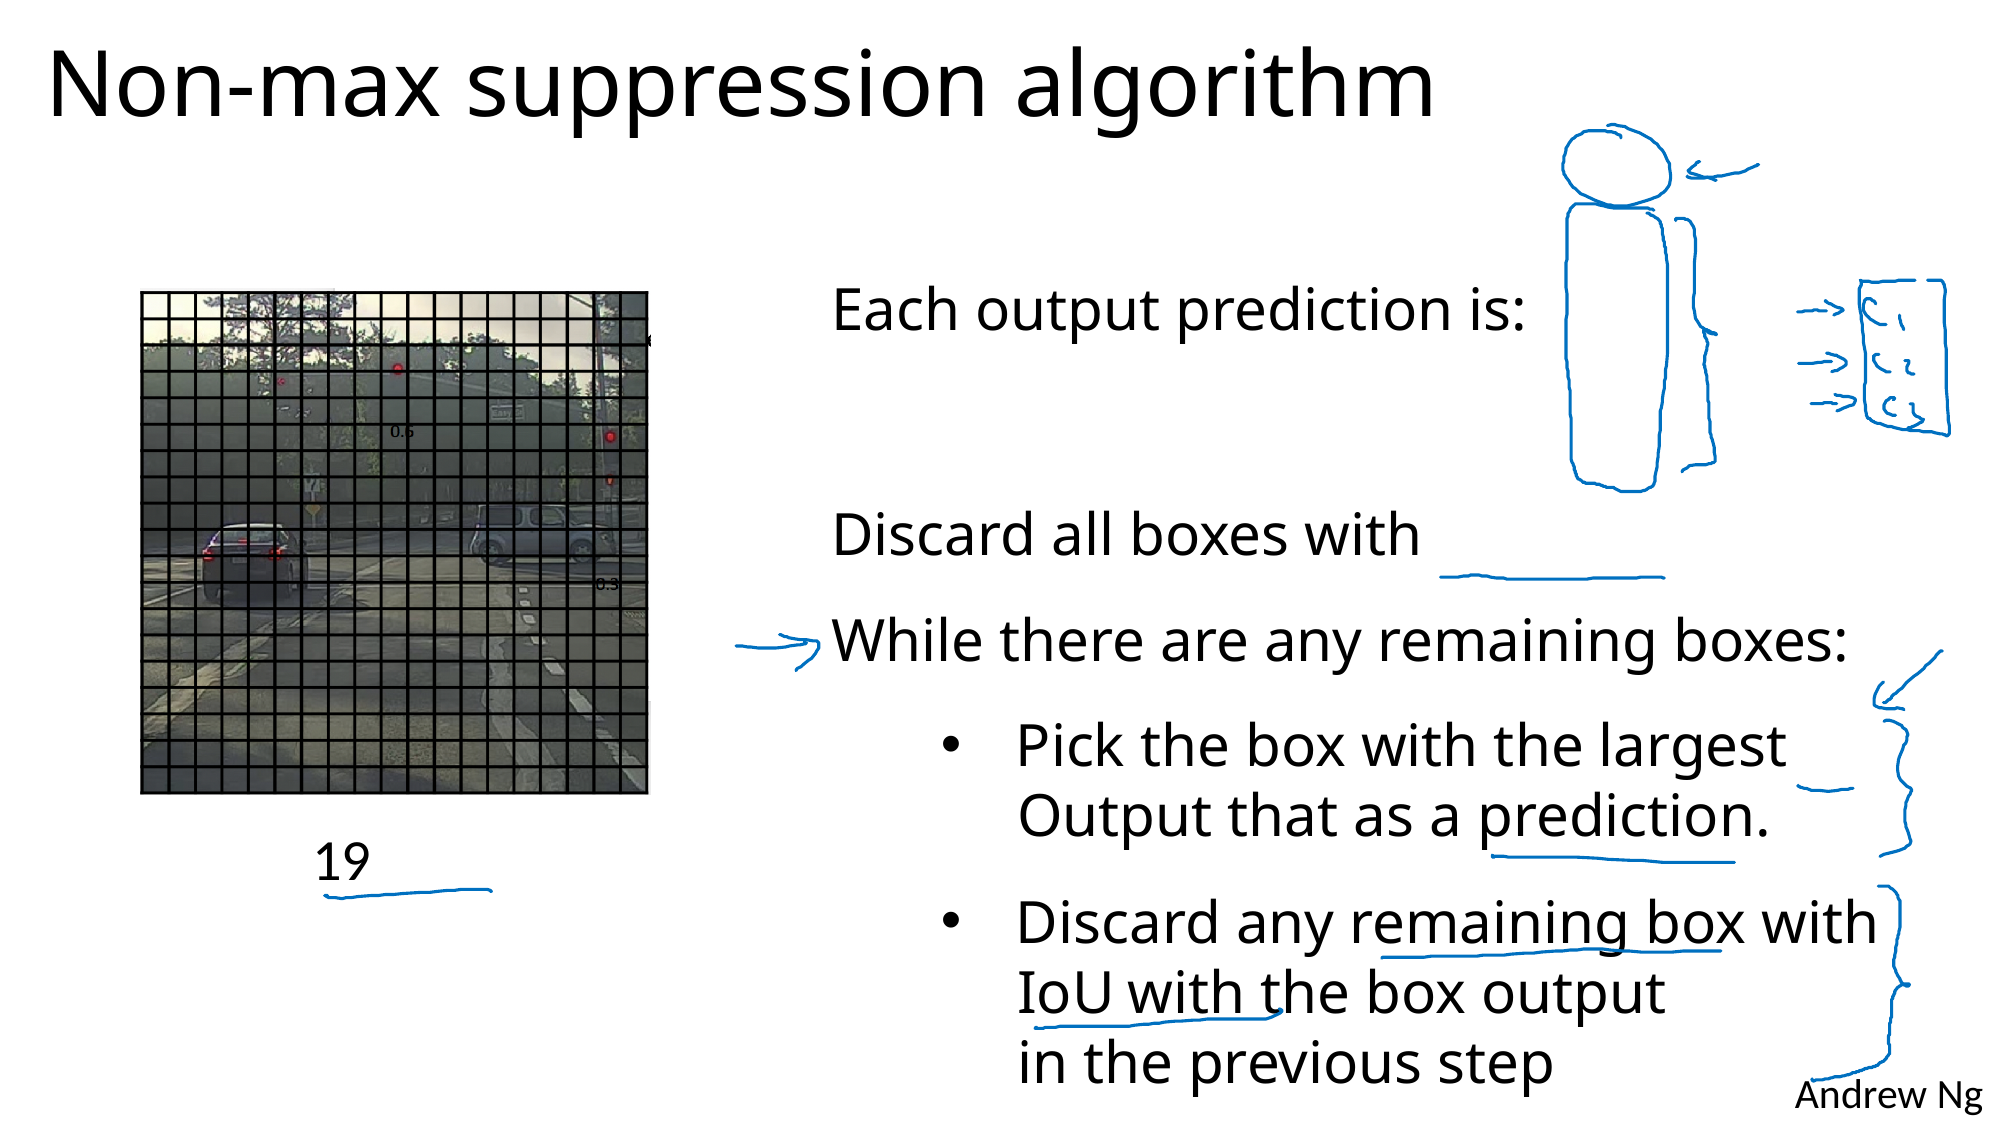

# Non-max suppression algorithm
Each output prediction is:
Discard all boxes with
While there are any remaining boxes:
Pick the box with the largest
 Output that as a prediction.
19
Discard any remaining box with
 IoU with the box output
 in the previous step